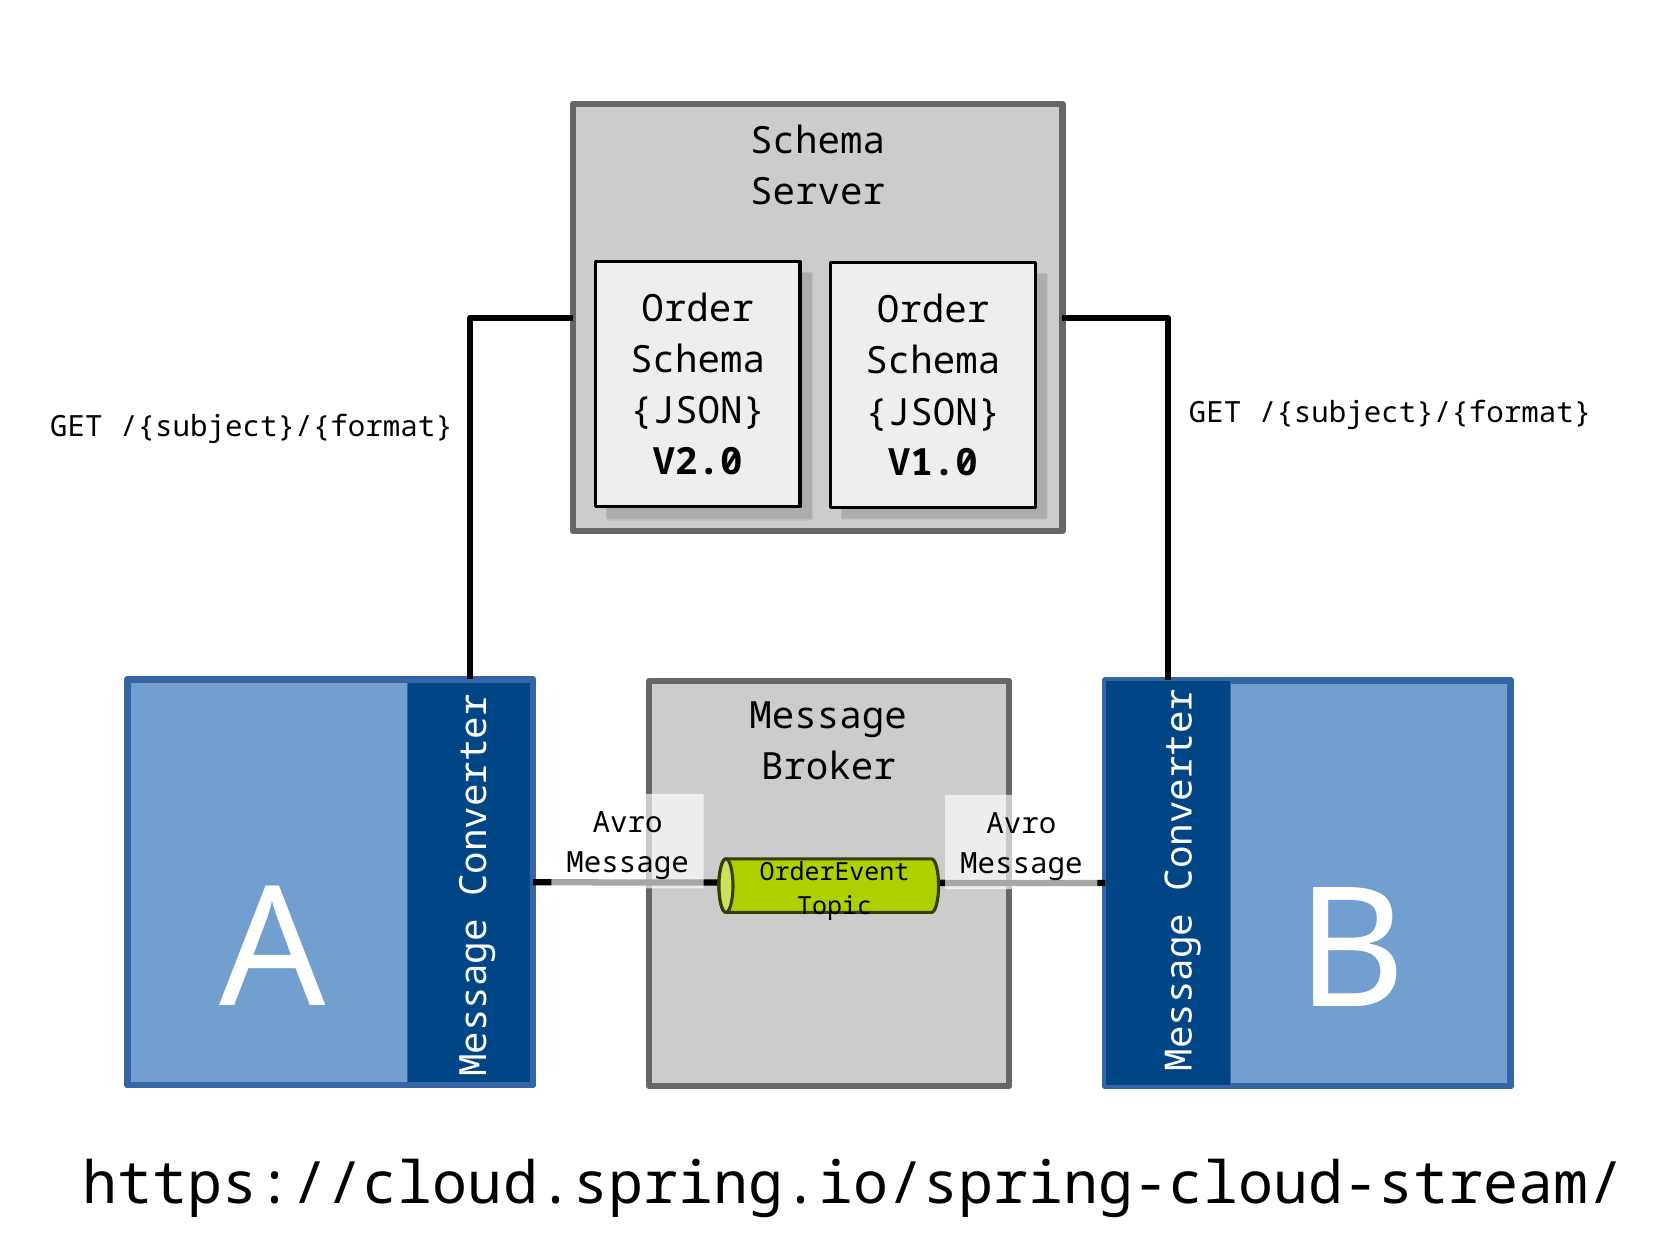

Schema
Server
Order
Schema
{JSON}
V2.0
Order
Schema
{JSON}
V1.0
GET /{subject}/{format}
GET /{subject}/{format}
Message
Broker
Avro
Message
Avro
Message
A
B
OrderEvent
Topic
Message Converter
Message Converter
https://cloud.spring.io/spring-cloud-stream/